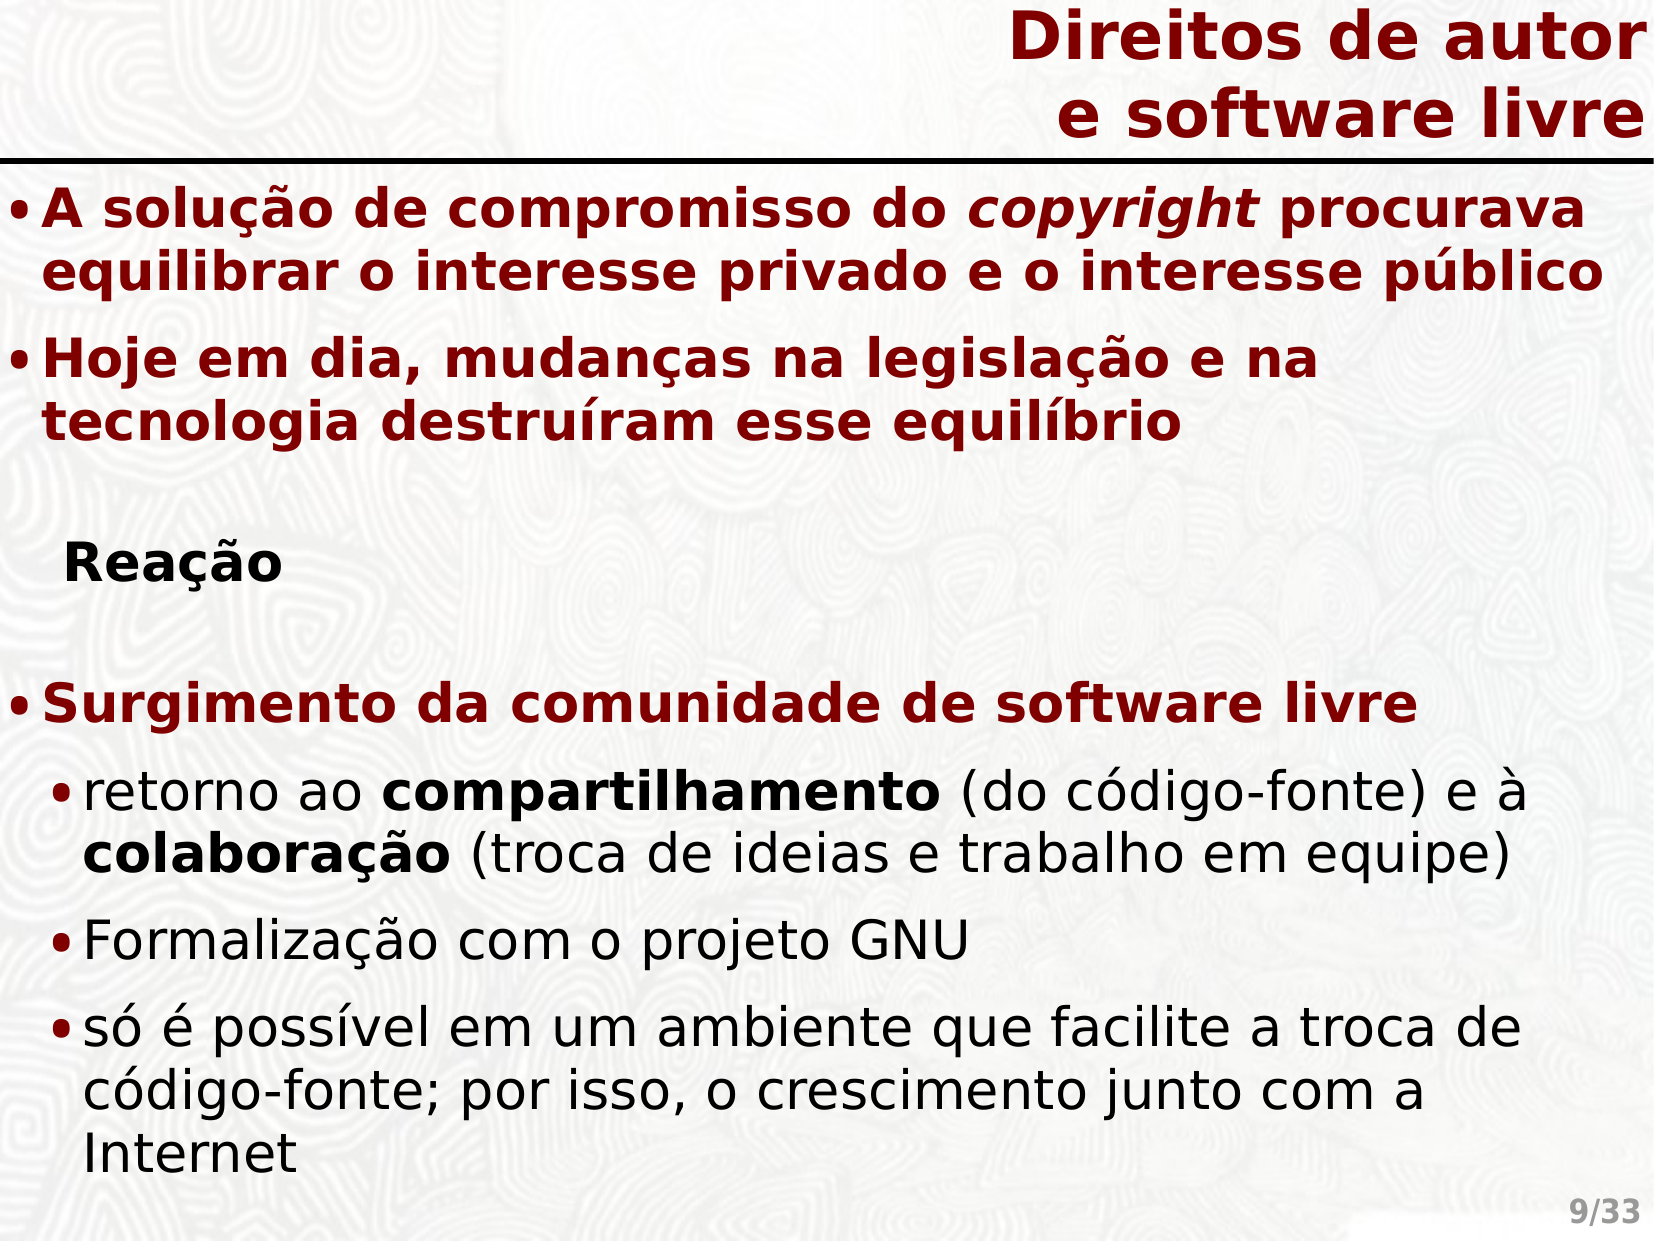

# Direitos de autor e software livre
A solução de compromisso do copyright procurava equilibrar o interesse privado e o interesse público
Hoje em dia, mudanças na legislação e na tecnologia destruíram esse equilíbrio
 Reação
Surgimento da comunidade de software livre
retorno ao compartilhamento (do código-fonte) e à colaboração (troca de ideias e trabalho em equipe)
Formalização com o projeto GNU
só é possível em um ambiente que facilite a troca de código-fonte; por isso, o crescimento junto com a Internet
9